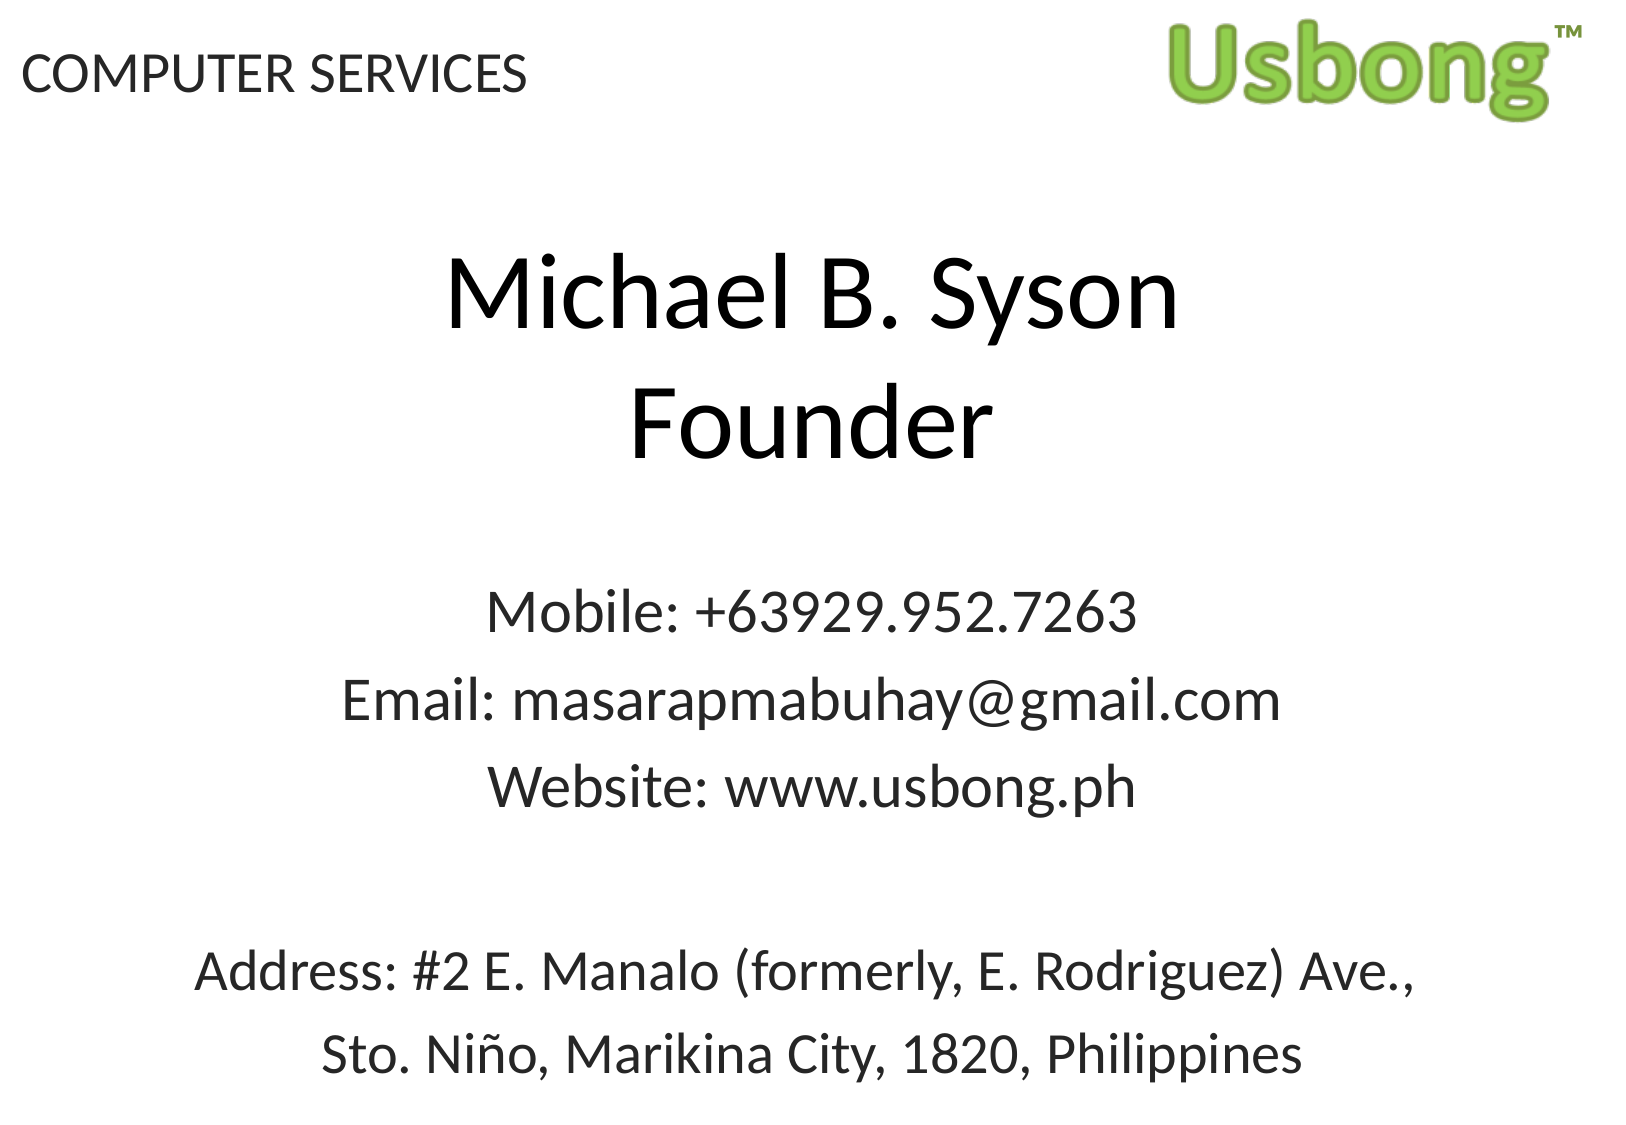

™
COMPUTER SERVICES
Michael B. Syson
Founder
Mobile: +63929.952.7263
Email: masarapmabuhay@gmail.com
Website: www.usbong.ph
Address: #2 E. Manalo (formerly, E. Rodriguez) Ave.,
Sto. Niño, Marikina City, 1820, Philippines